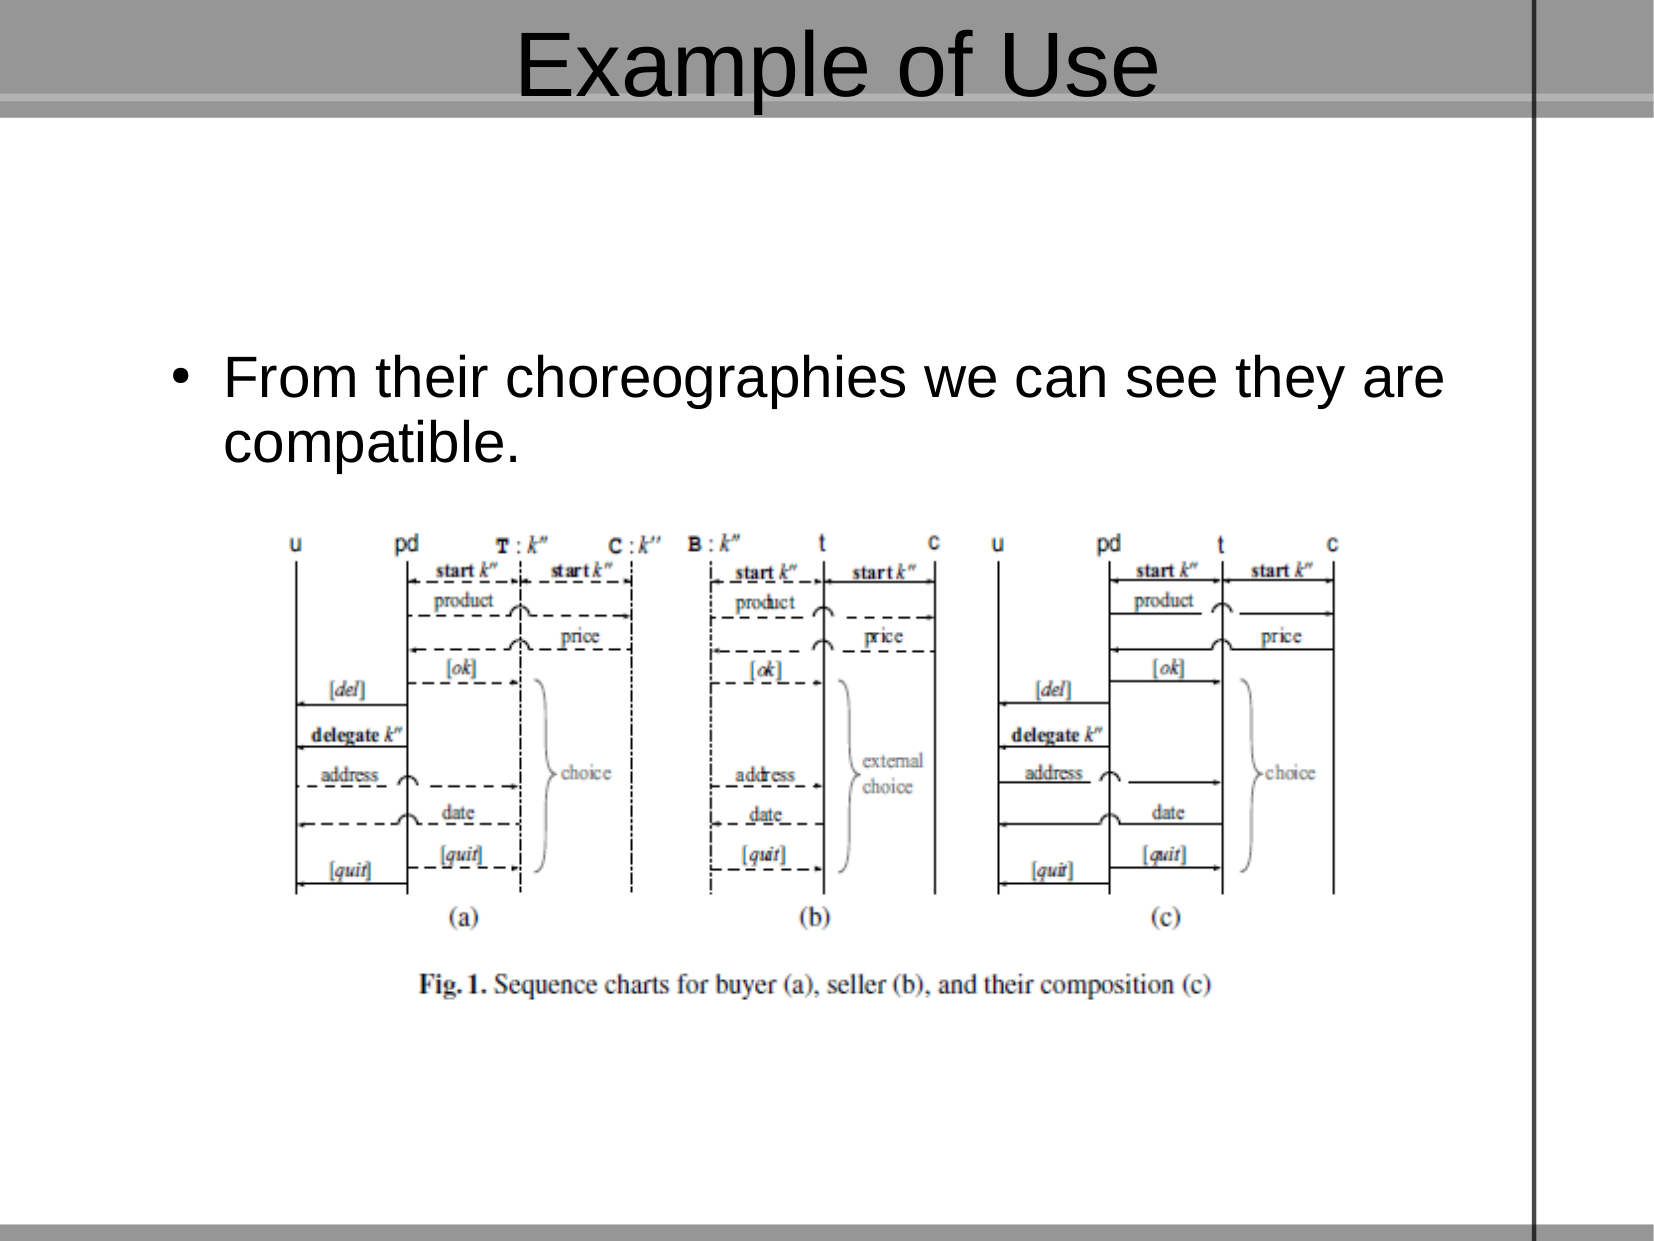

# Example of Use
From their choreographies we can see they are compatible.